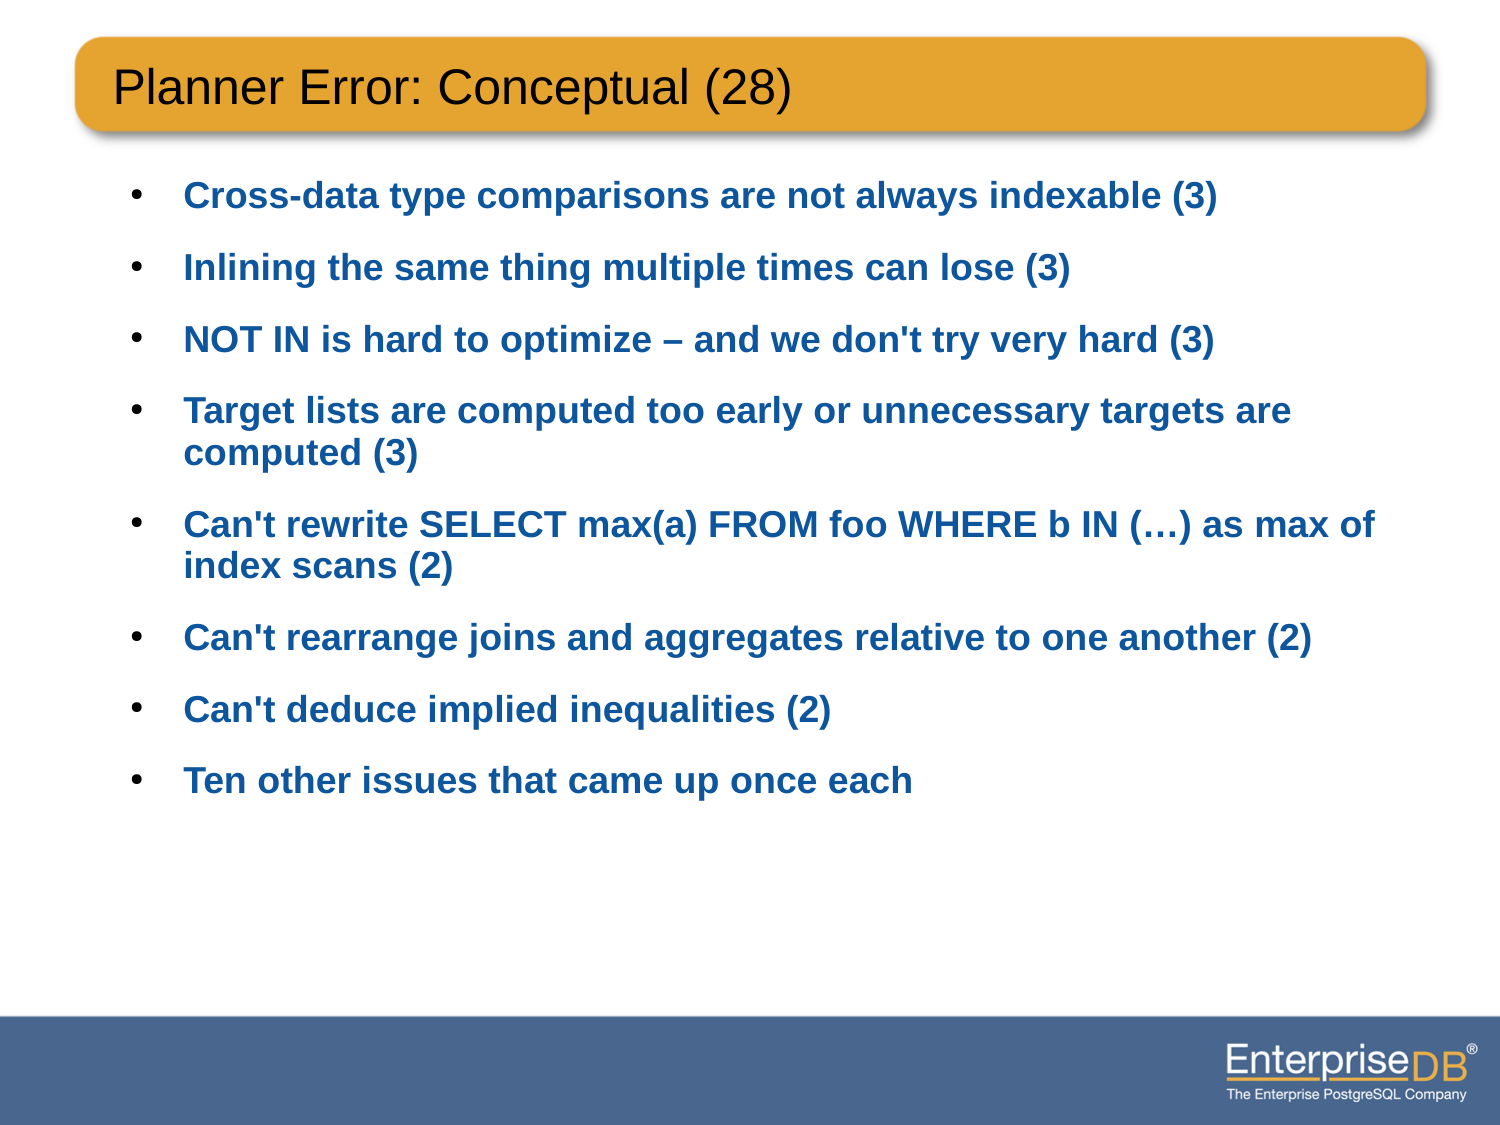

# Planner Error: Conceptual (28)
Cross-data type comparisons are not always indexable (3)
Inlining the same thing multiple times can lose (3)
NOT IN is hard to optimize – and we don't try very hard (3)
Target lists are computed too early or unnecessary targets are computed (3)
Can't rewrite SELECT max(a) FROM foo WHERE b IN (…) as max of index scans (2)
Can't rearrange joins and aggregates relative to one another (2)
Can't deduce implied inequalities (2)
Ten other issues that came up once each